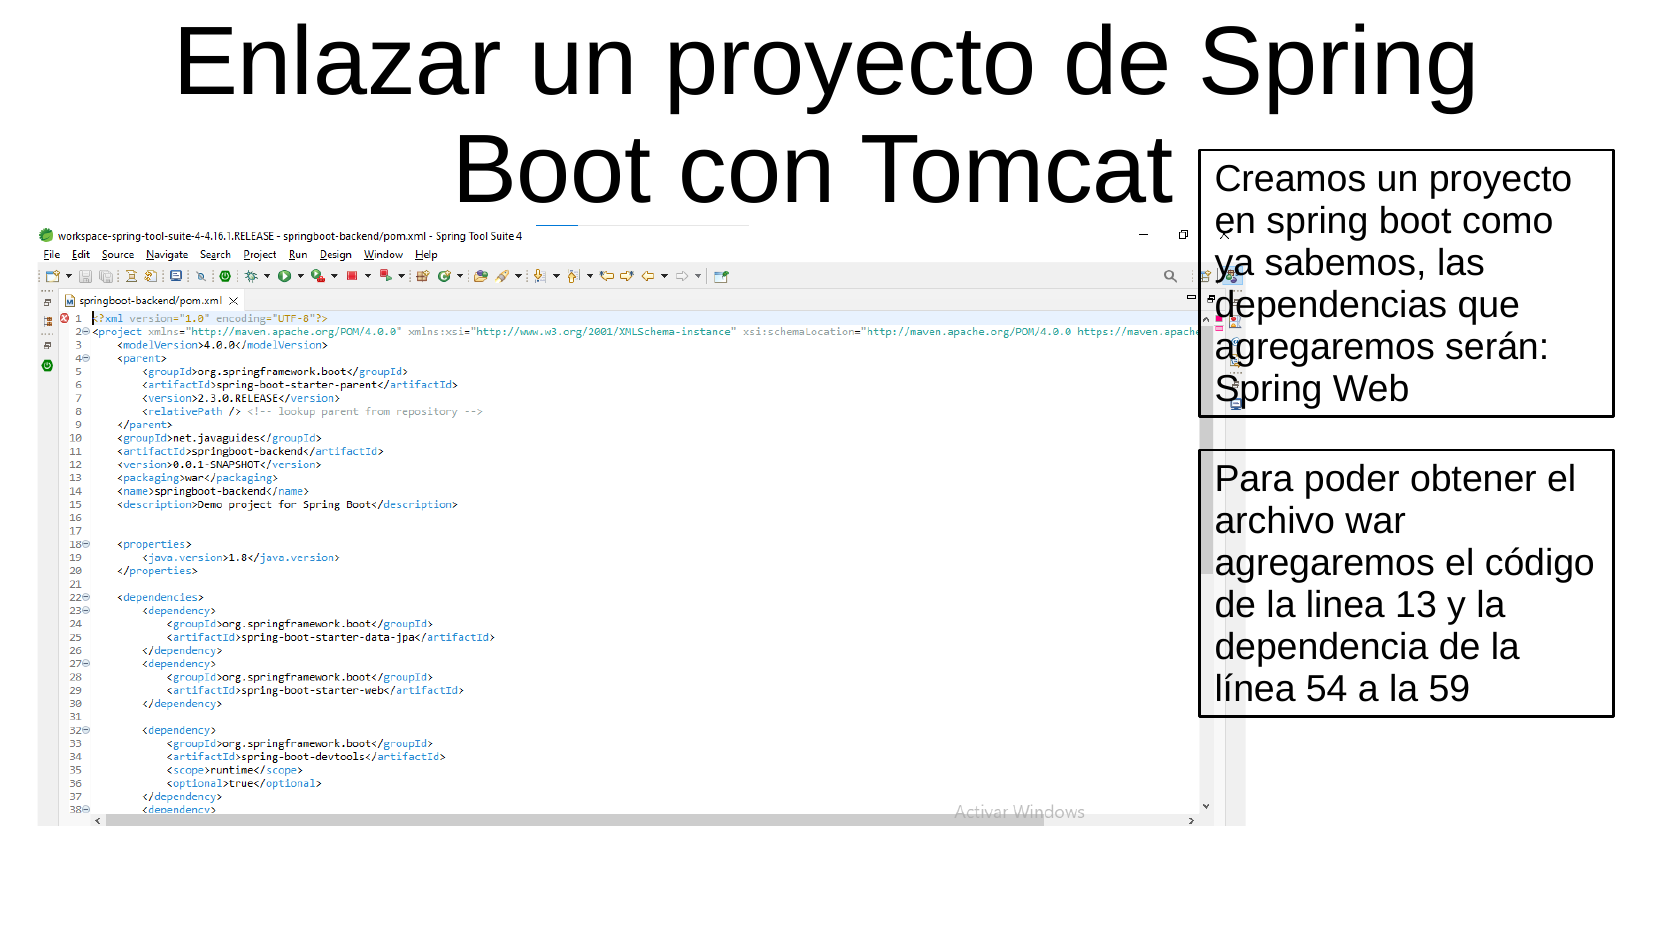

# Enlazar un proyecto de Spring Boot con Tomcat
Creamos un proyecto en spring boot como ya sabemos, las dependencias que agregaremos serán: Spring Web
Para poder obtener el archivo war agregaremos el código de la linea 13 y la dependencia de la línea 54 a la 59